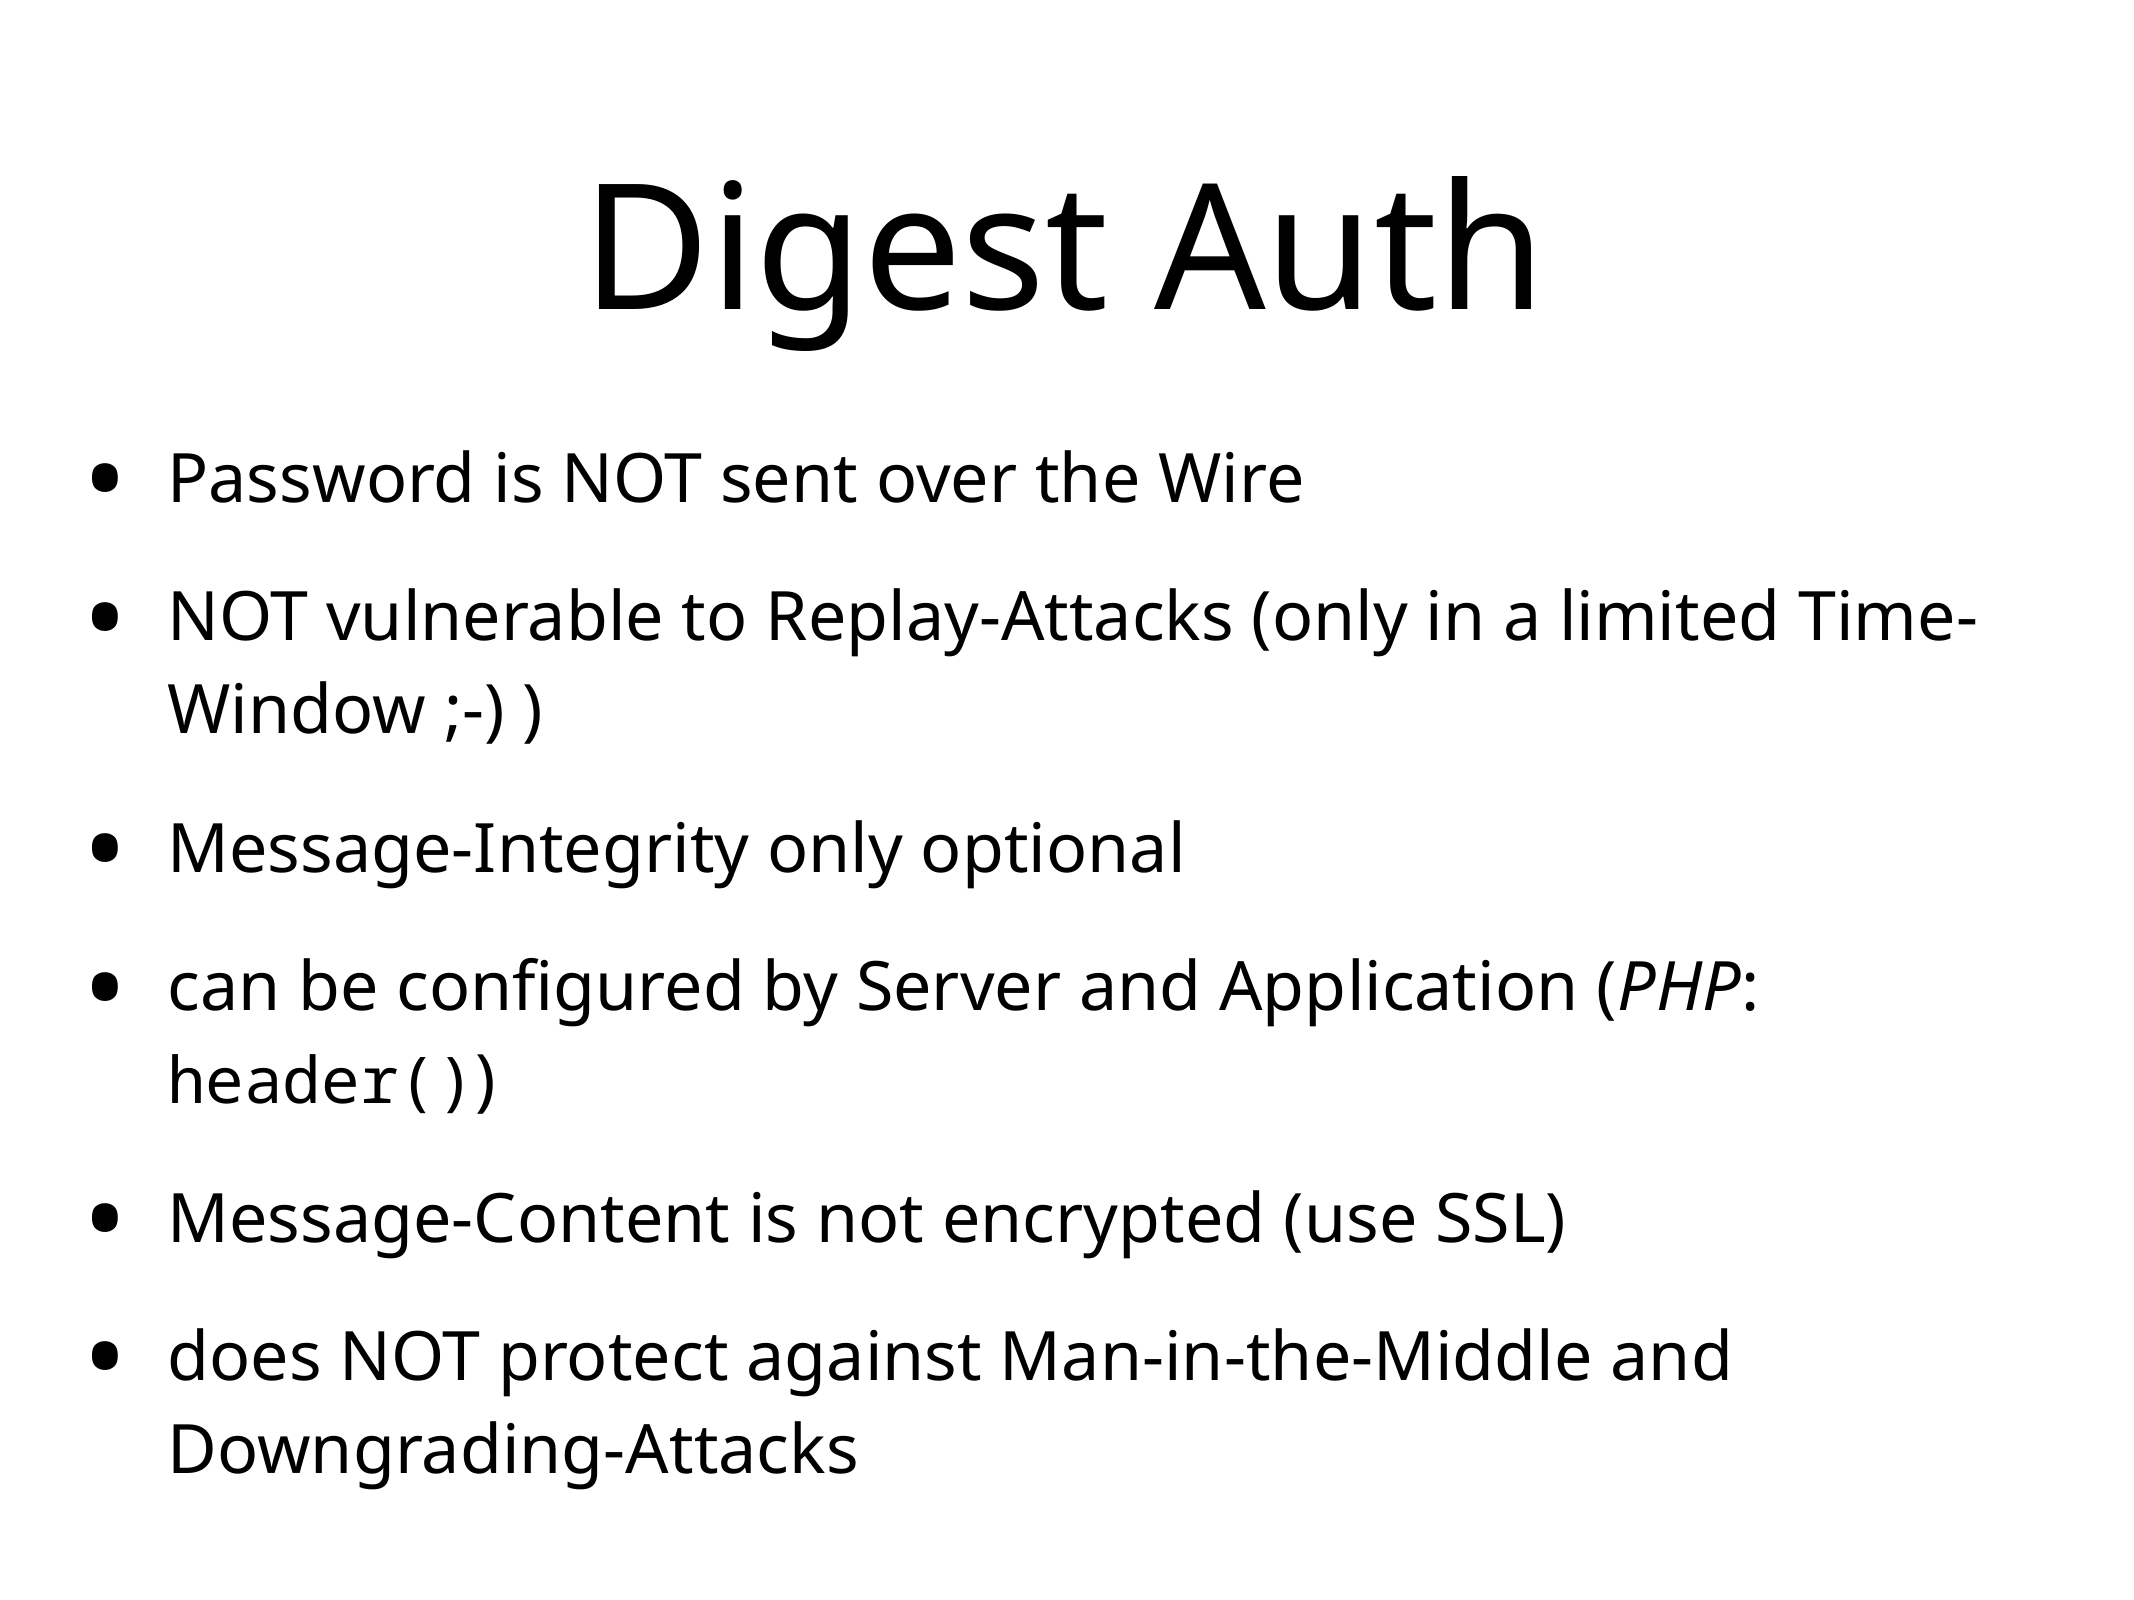

# Digest Auth
Password is NOT sent over the Wire
NOT vulnerable to Replay-Attacks (only in a limited Time-Window ;-) )
Message-Integrity only optional
can be configured by Server and Application (PHP: header())
Message-Content is not encrypted (use SSL)
does NOT protect against Man-in-the-Middle and Downgrading-Attacks